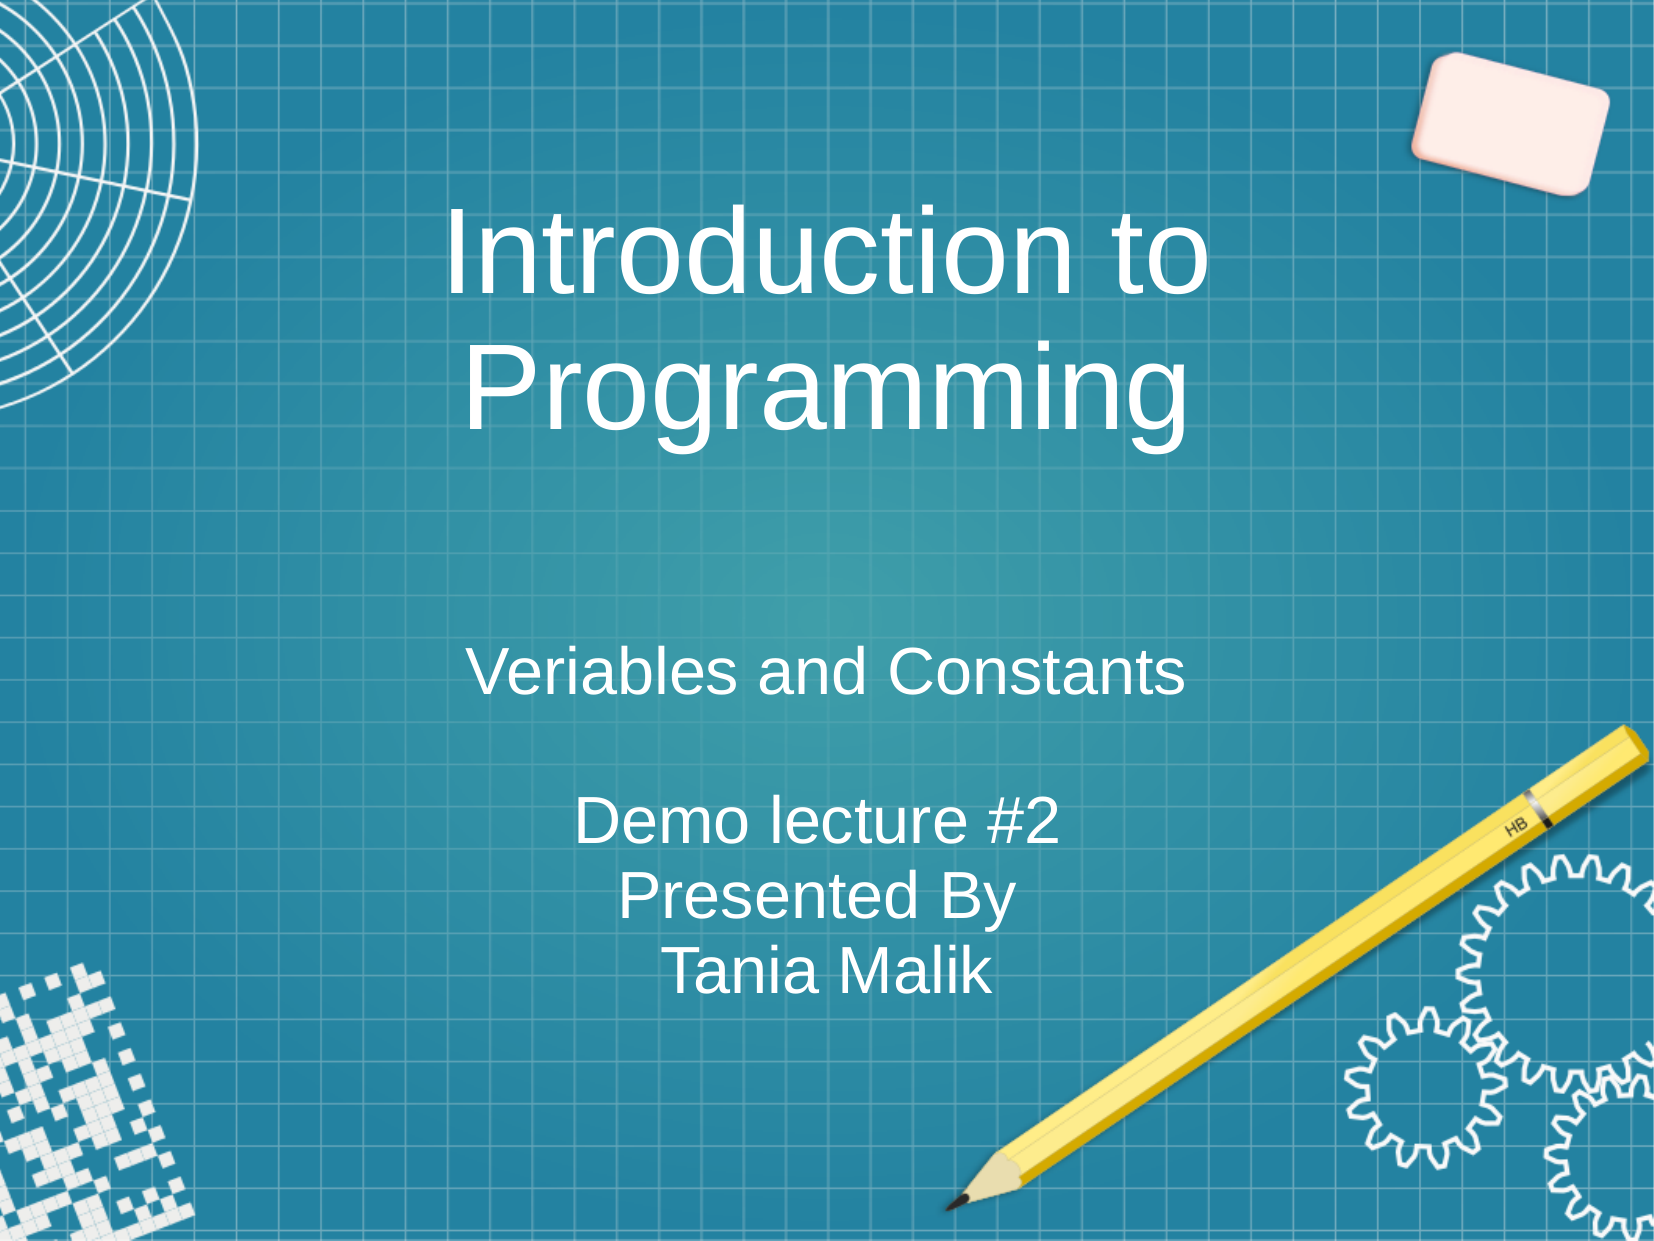

# Introduction to Programming
Veriables and Constants
Demo lecture #2
Presented By
Tania Malik